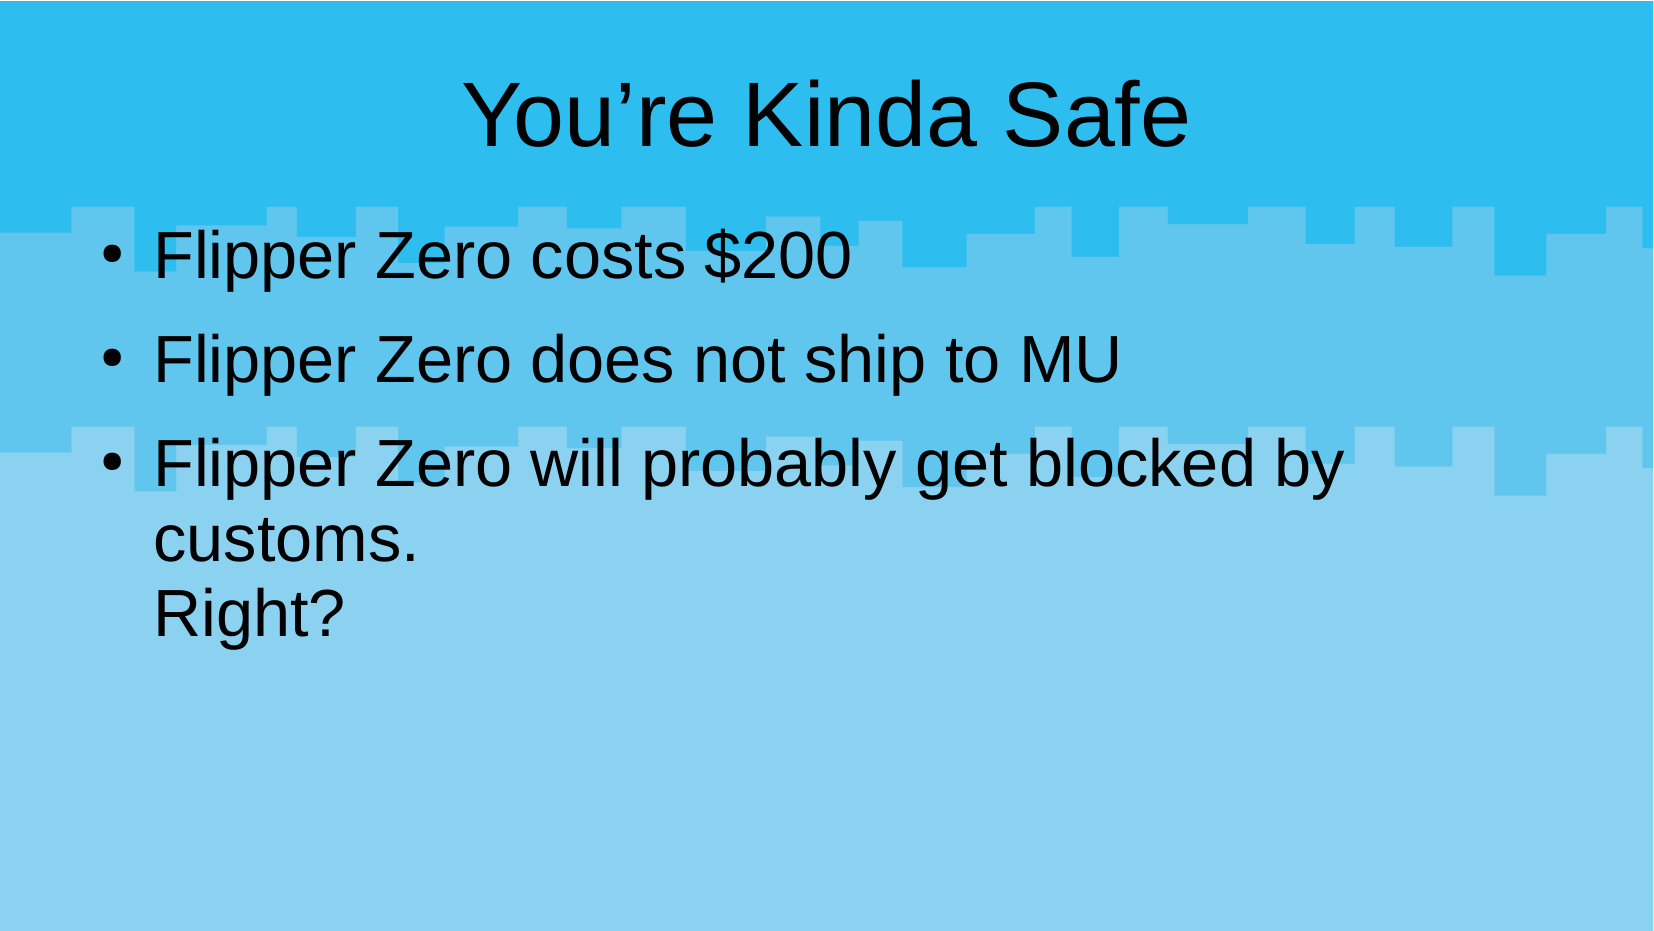

# You’re Kinda Safe
Flipper Zero costs $200
Flipper Zero does not ship to MU
Flipper Zero will probably get blocked by customs.
Right?